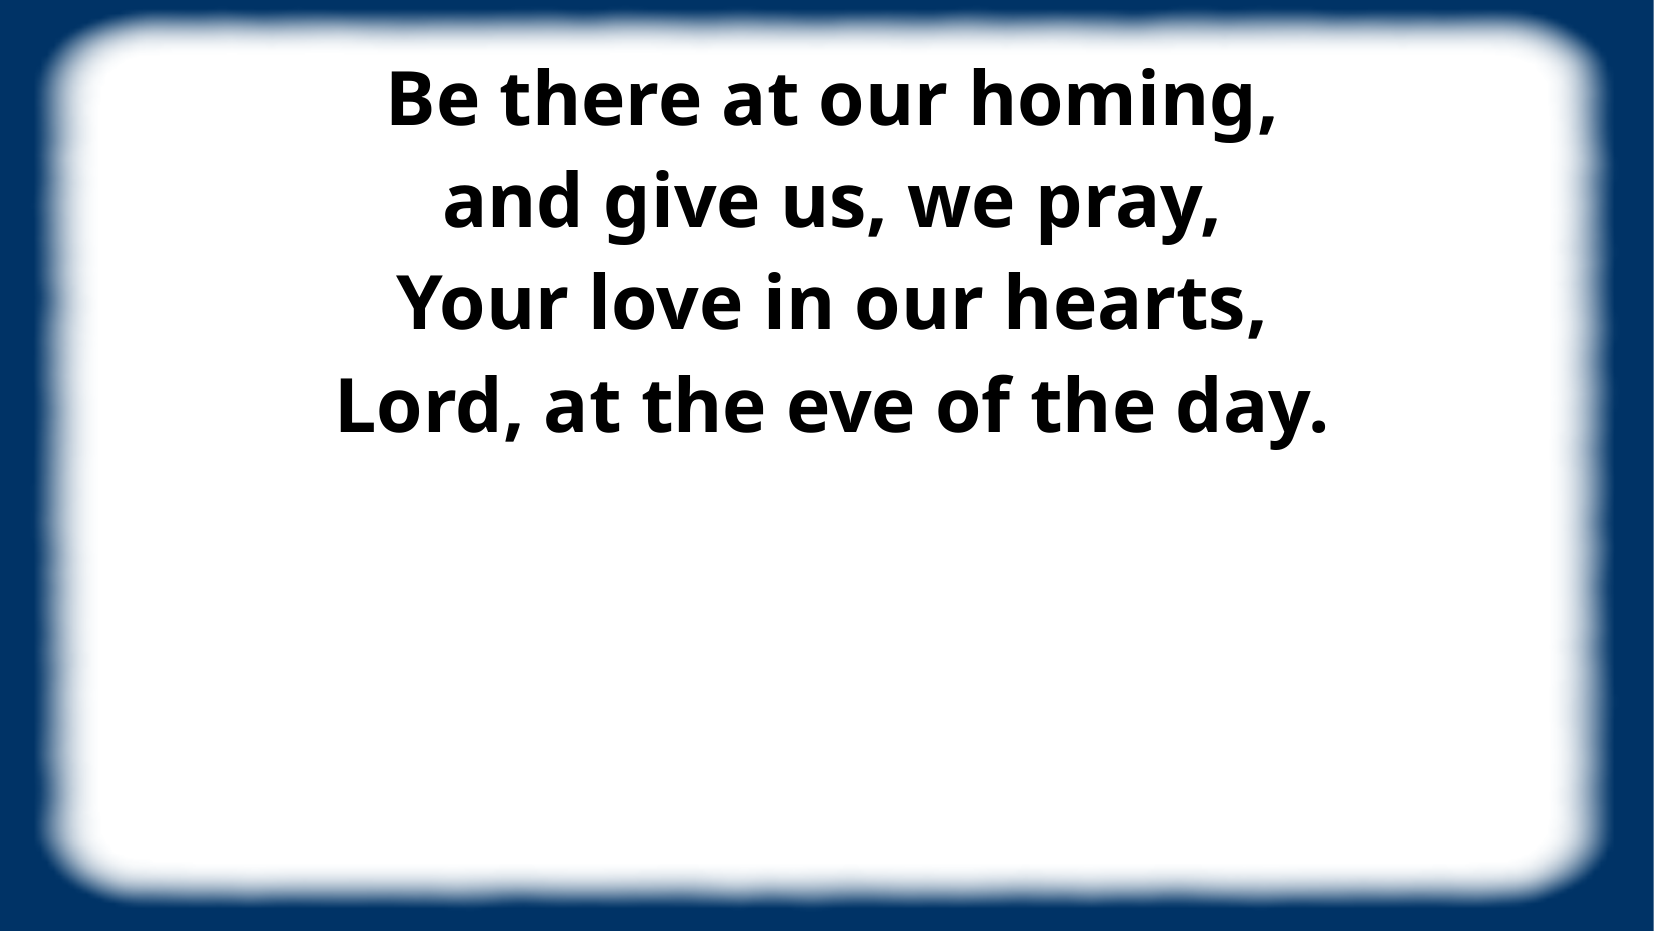

Be there at our homing,
and give us, we pray,
Your love in our hearts,
Lord, at the eve of the day.